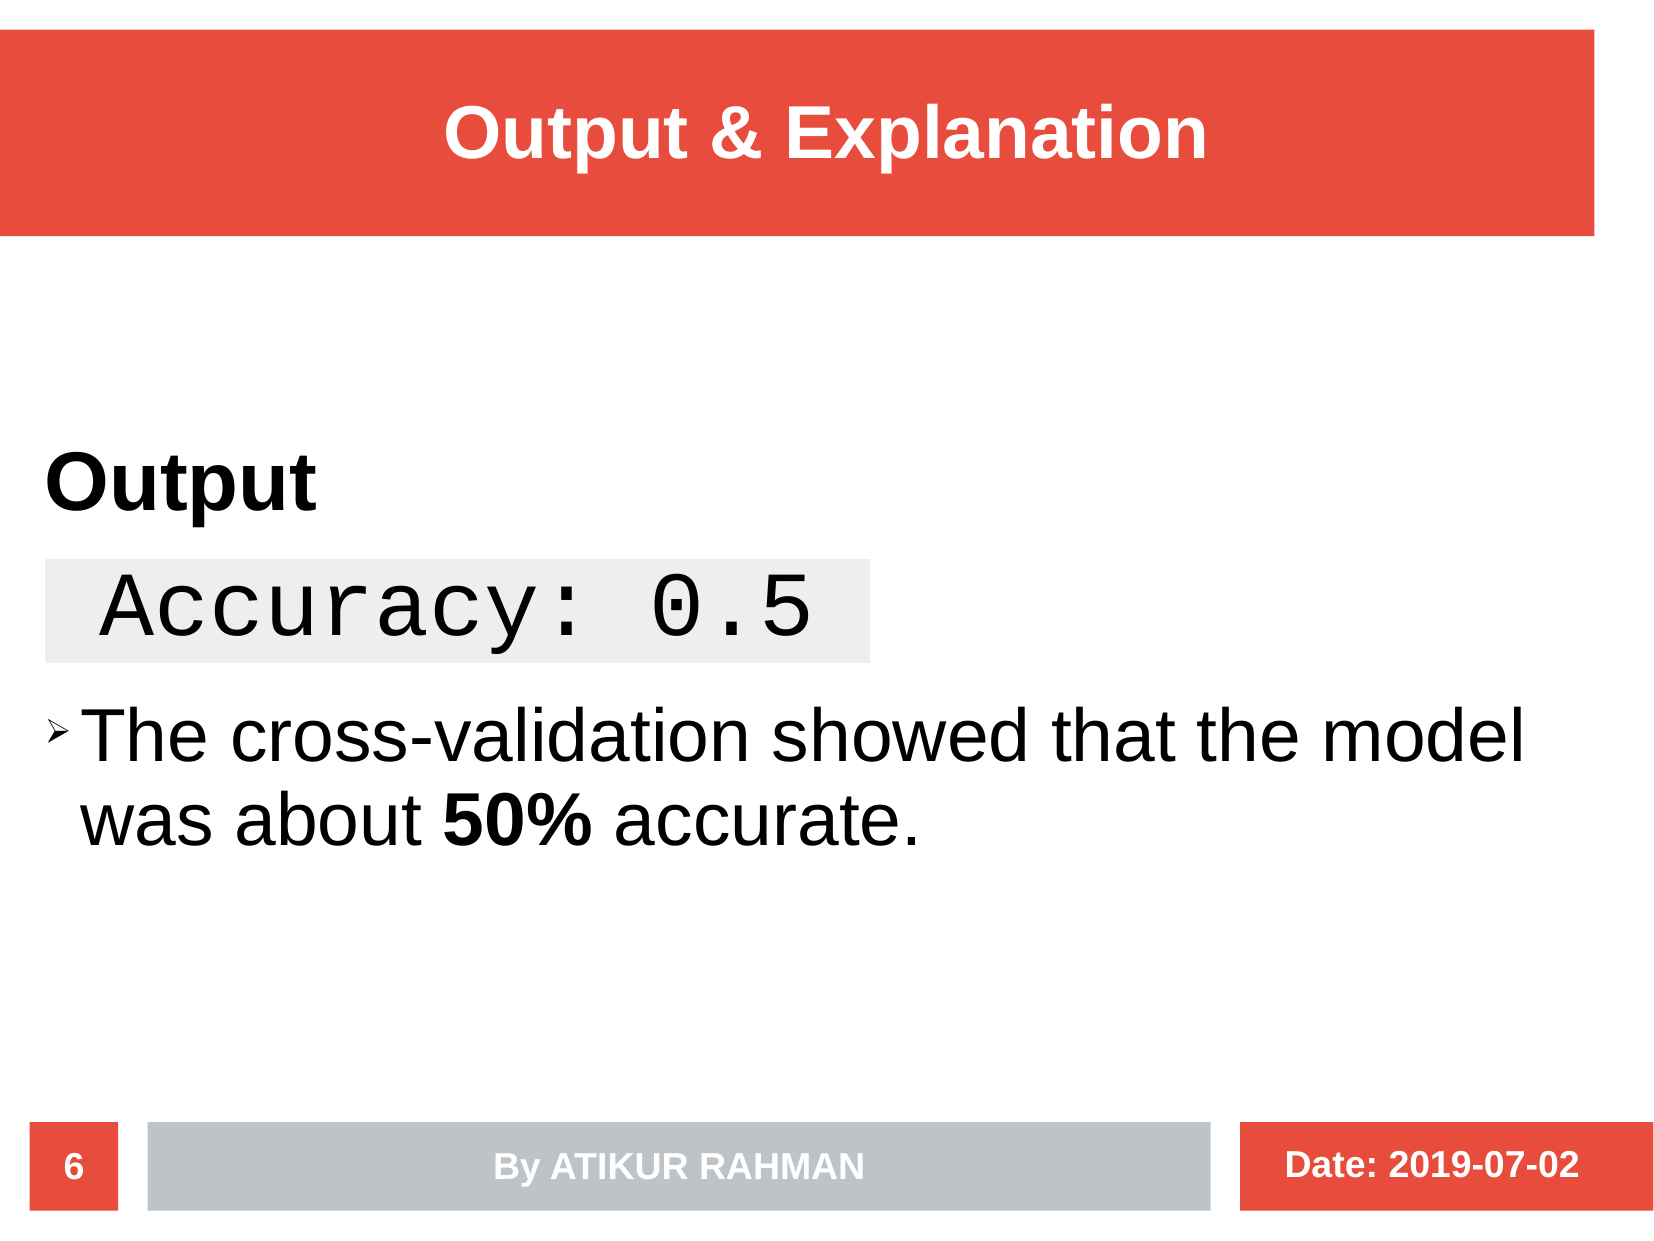

# Output & Explanation
Output
 Accuracy: 0.5
The cross-validation showed that the model
was about 50% accurate.
6
By ATIKUR RAHMAN
Date: 2019-07-02